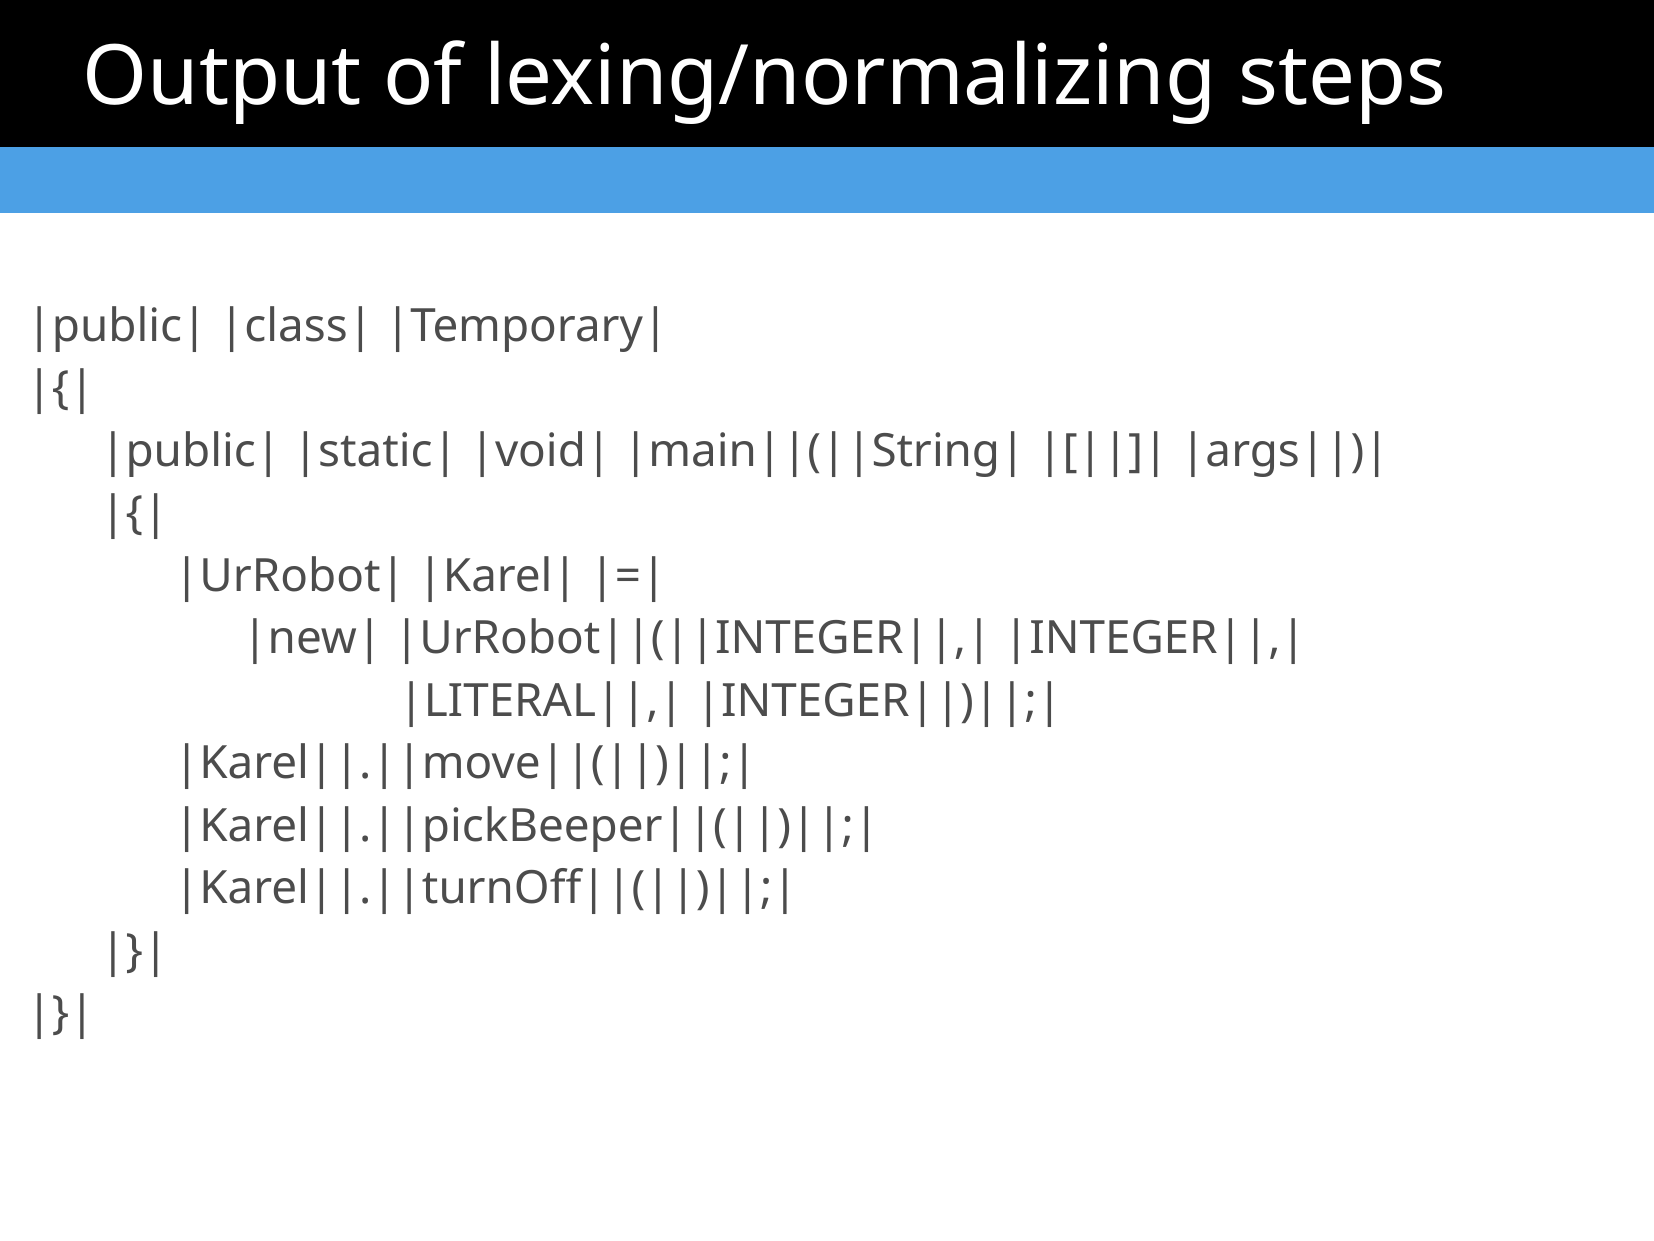

# Output of lexing/normalizing steps
|public| |class| |Temporary|
|{|
	|public| |static| |void| |main||(||String| |[||]| |args||)|
	|{|
		|UrRobot| |Karel| |=|
 |new| |UrRobot||(||INTEGER||,| |INTEGER||,|
 |LITERAL||,| |INTEGER||)||;|
		|Karel||.||move||(||)||;|
		|Karel||.||pickBeeper||(||)||;|
		|Karel||.||turnOff||(||)||;|
	|}|
|}|